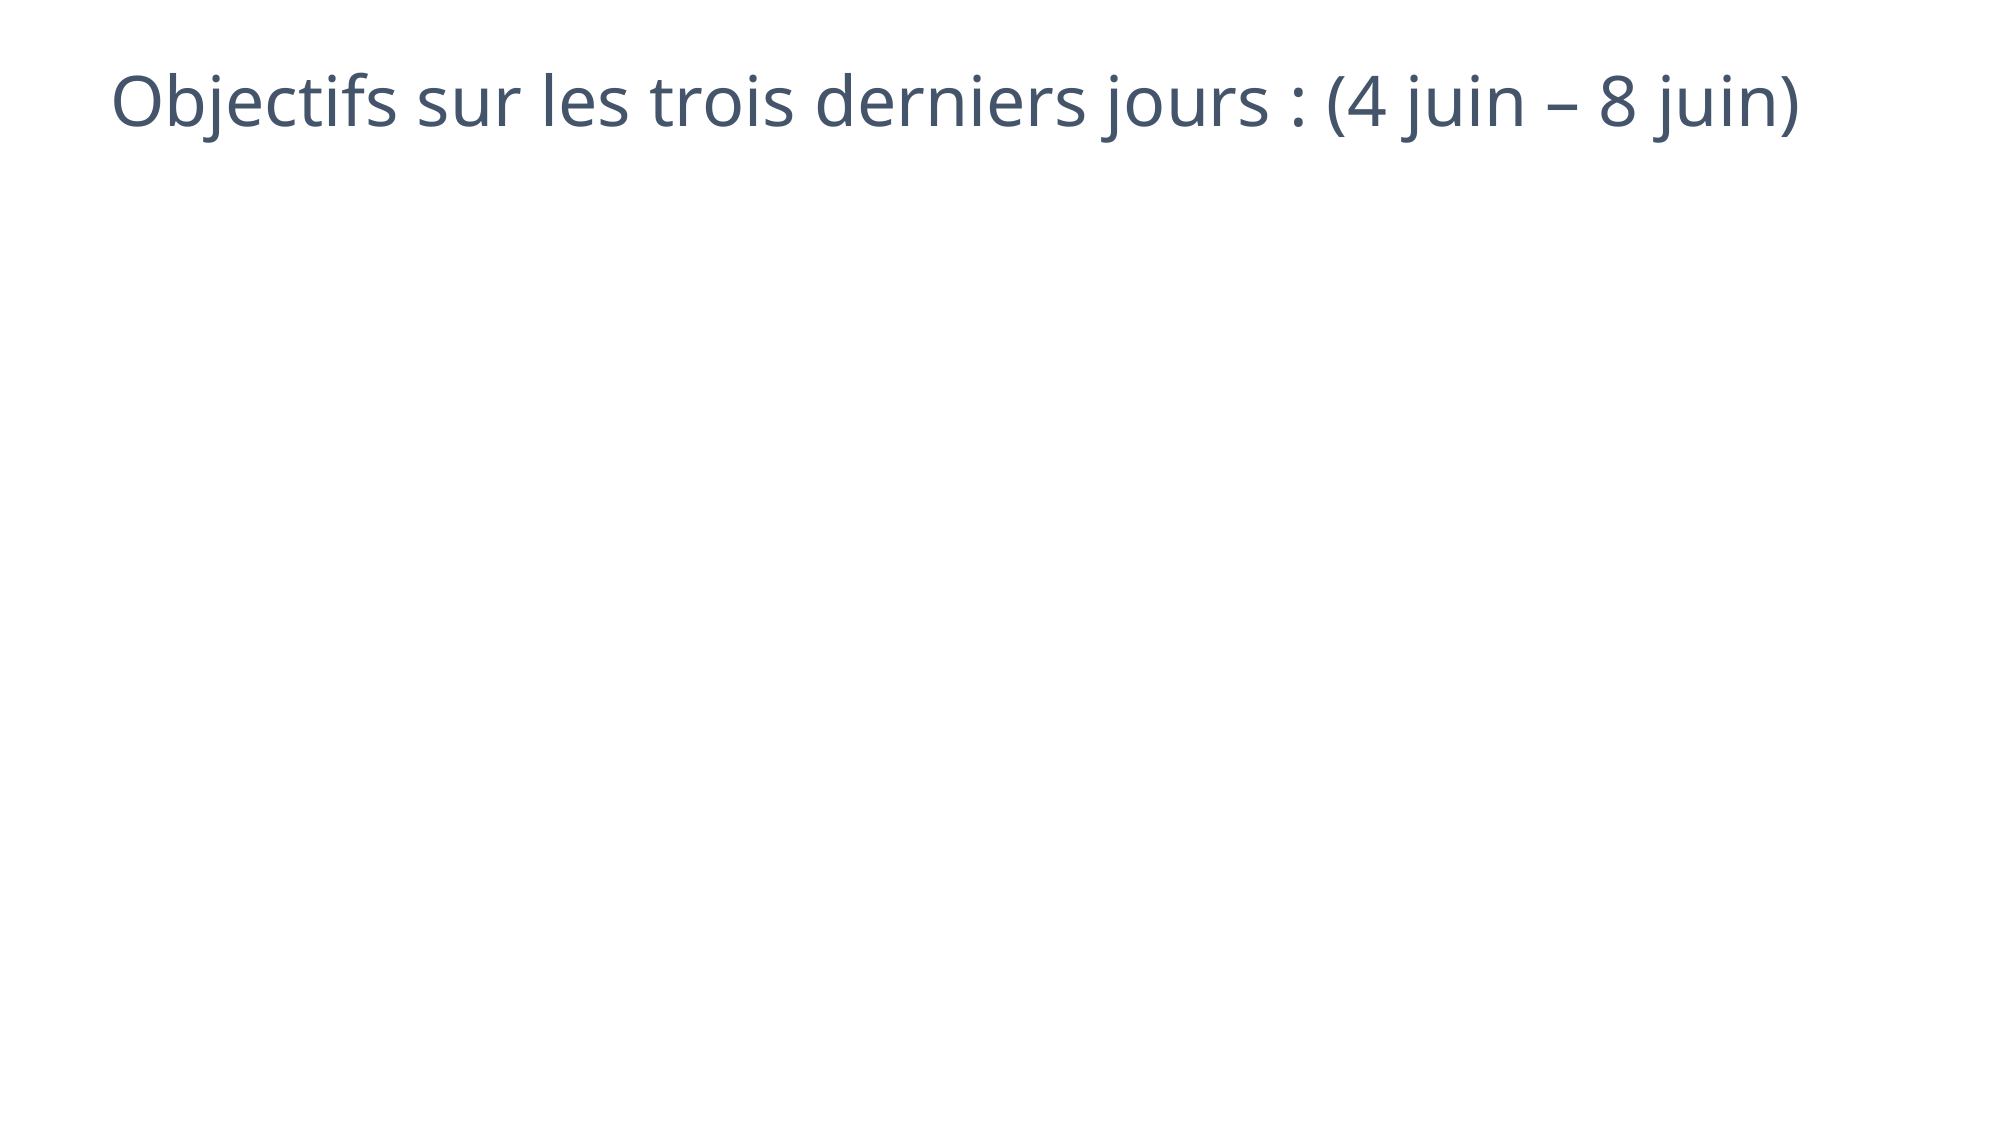

# Objectifs sur les trois derniers jours : (4 juin – 8 juin)